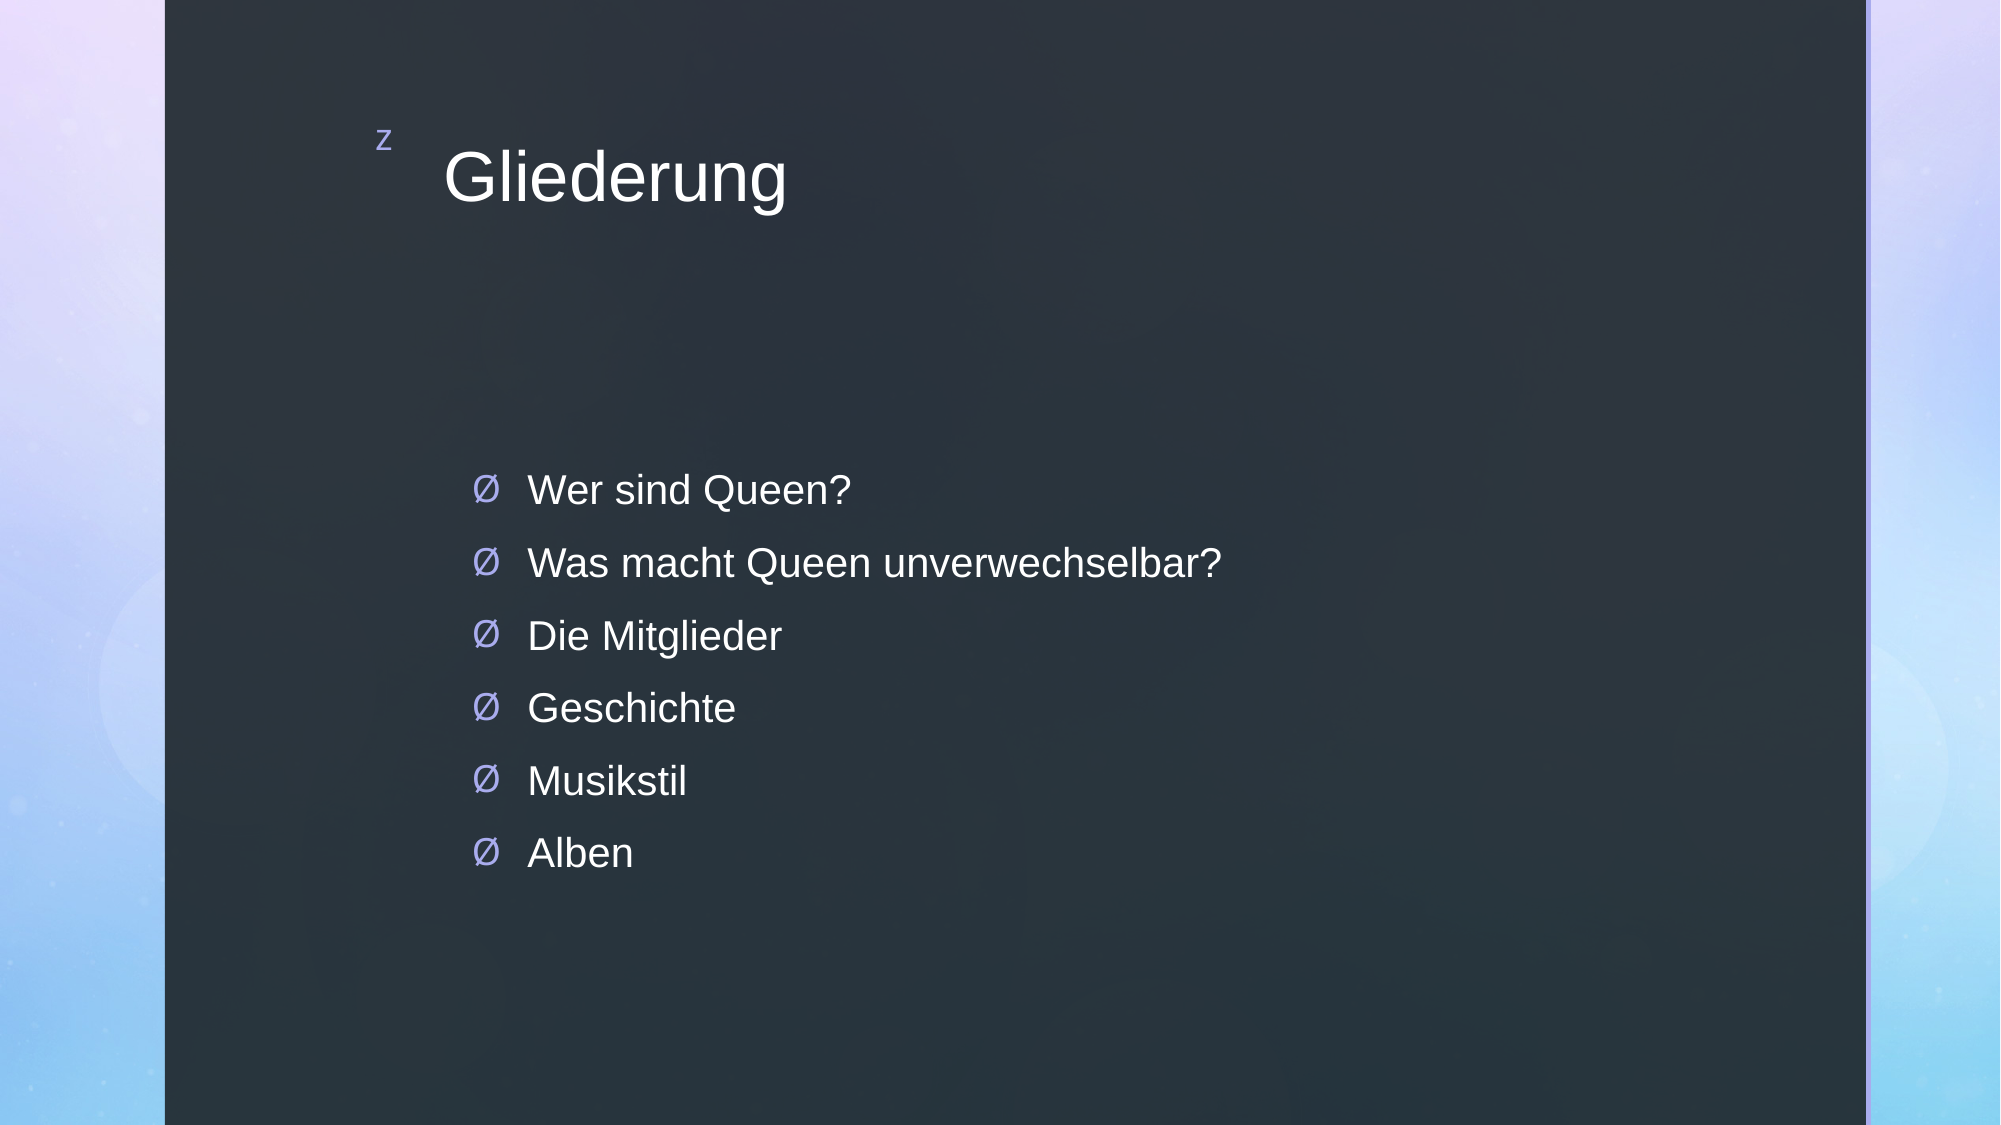

# Gliederung
Wer sind Queen?
Was macht Queen unverwechselbar?
Die Mitglieder
Geschichte
Musikstil
Alben